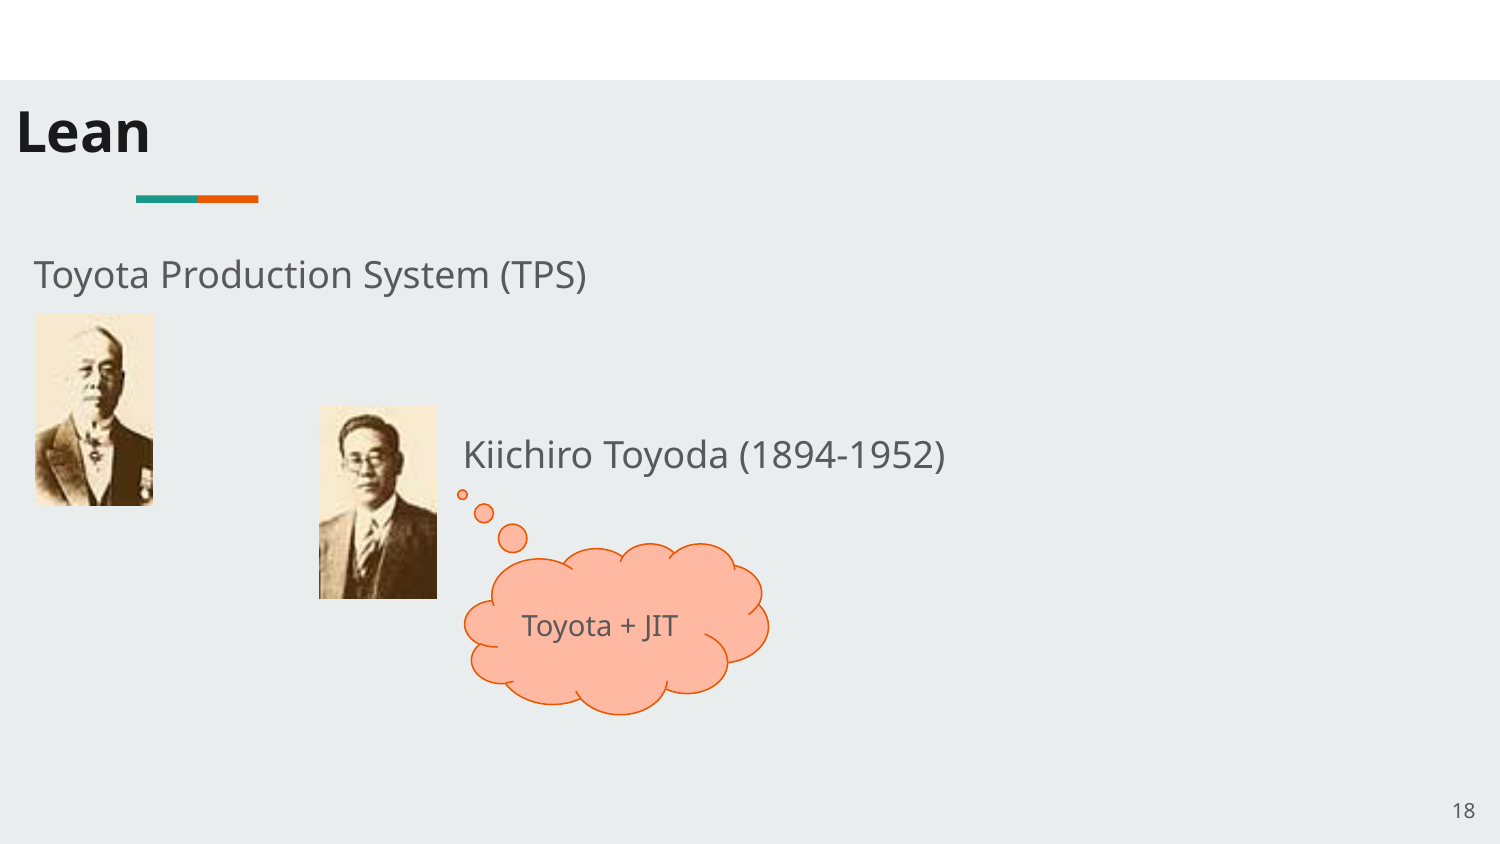

# Lean
Toyota Production System (TPS)
 Kiichiro Toyoda (1894-1952)
Toyota + JIT